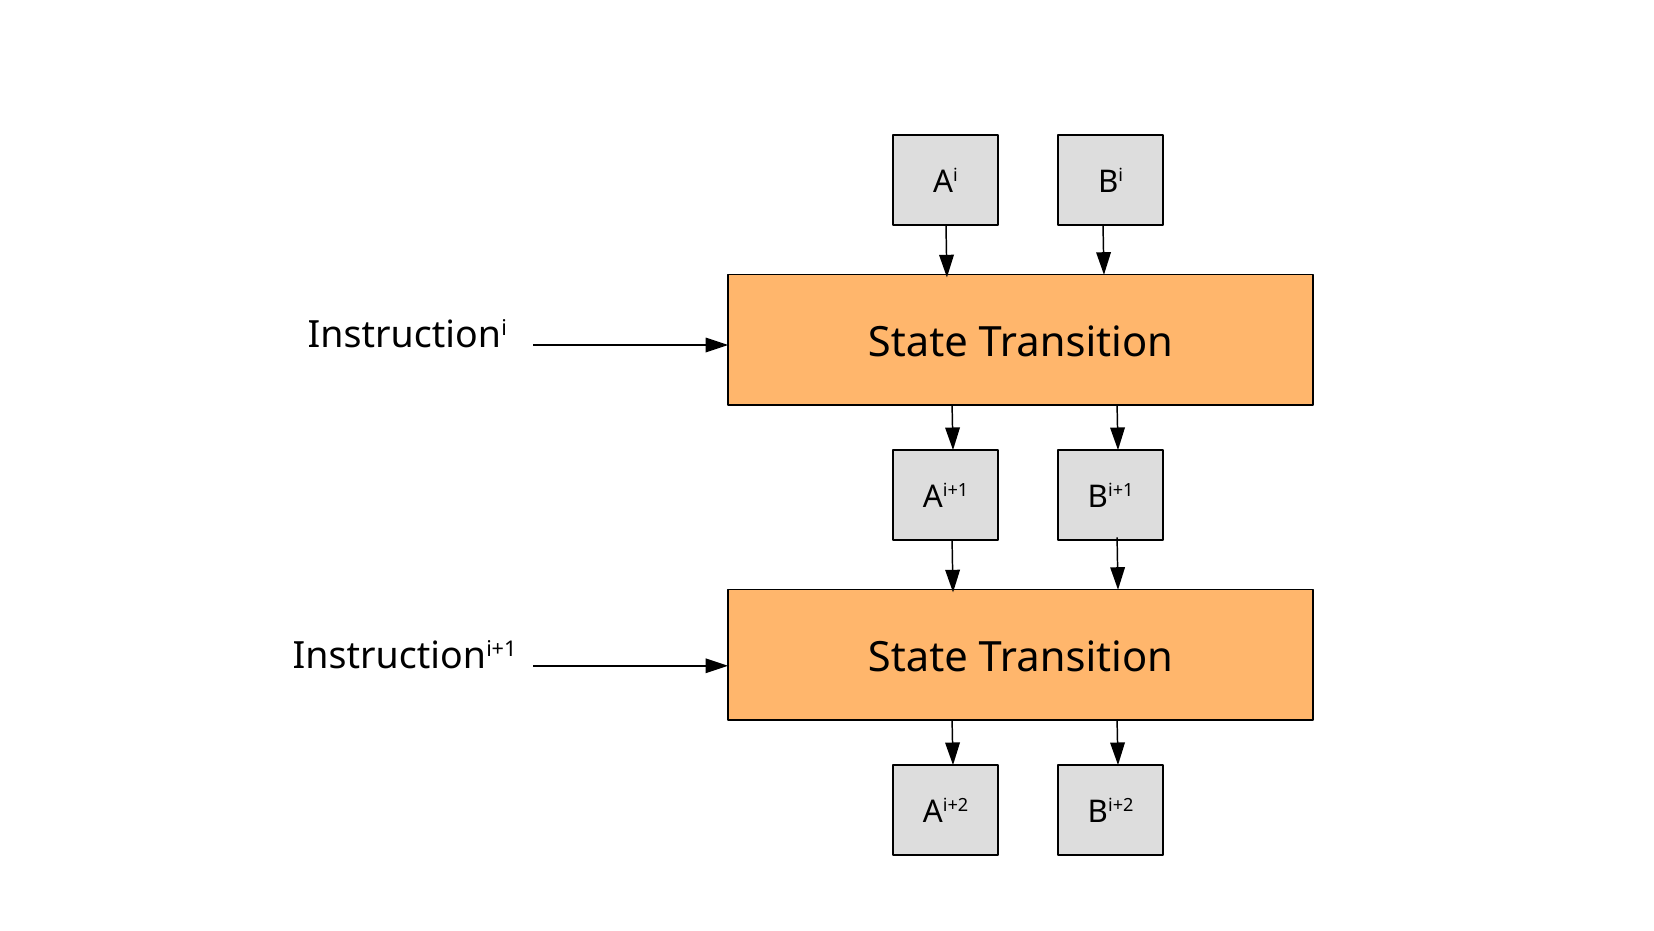

Ai
Bi
State Transition
Instructioni
Ai+1
Bi+1
State Transition
Instructioni+1
Ai+2
Bi+2